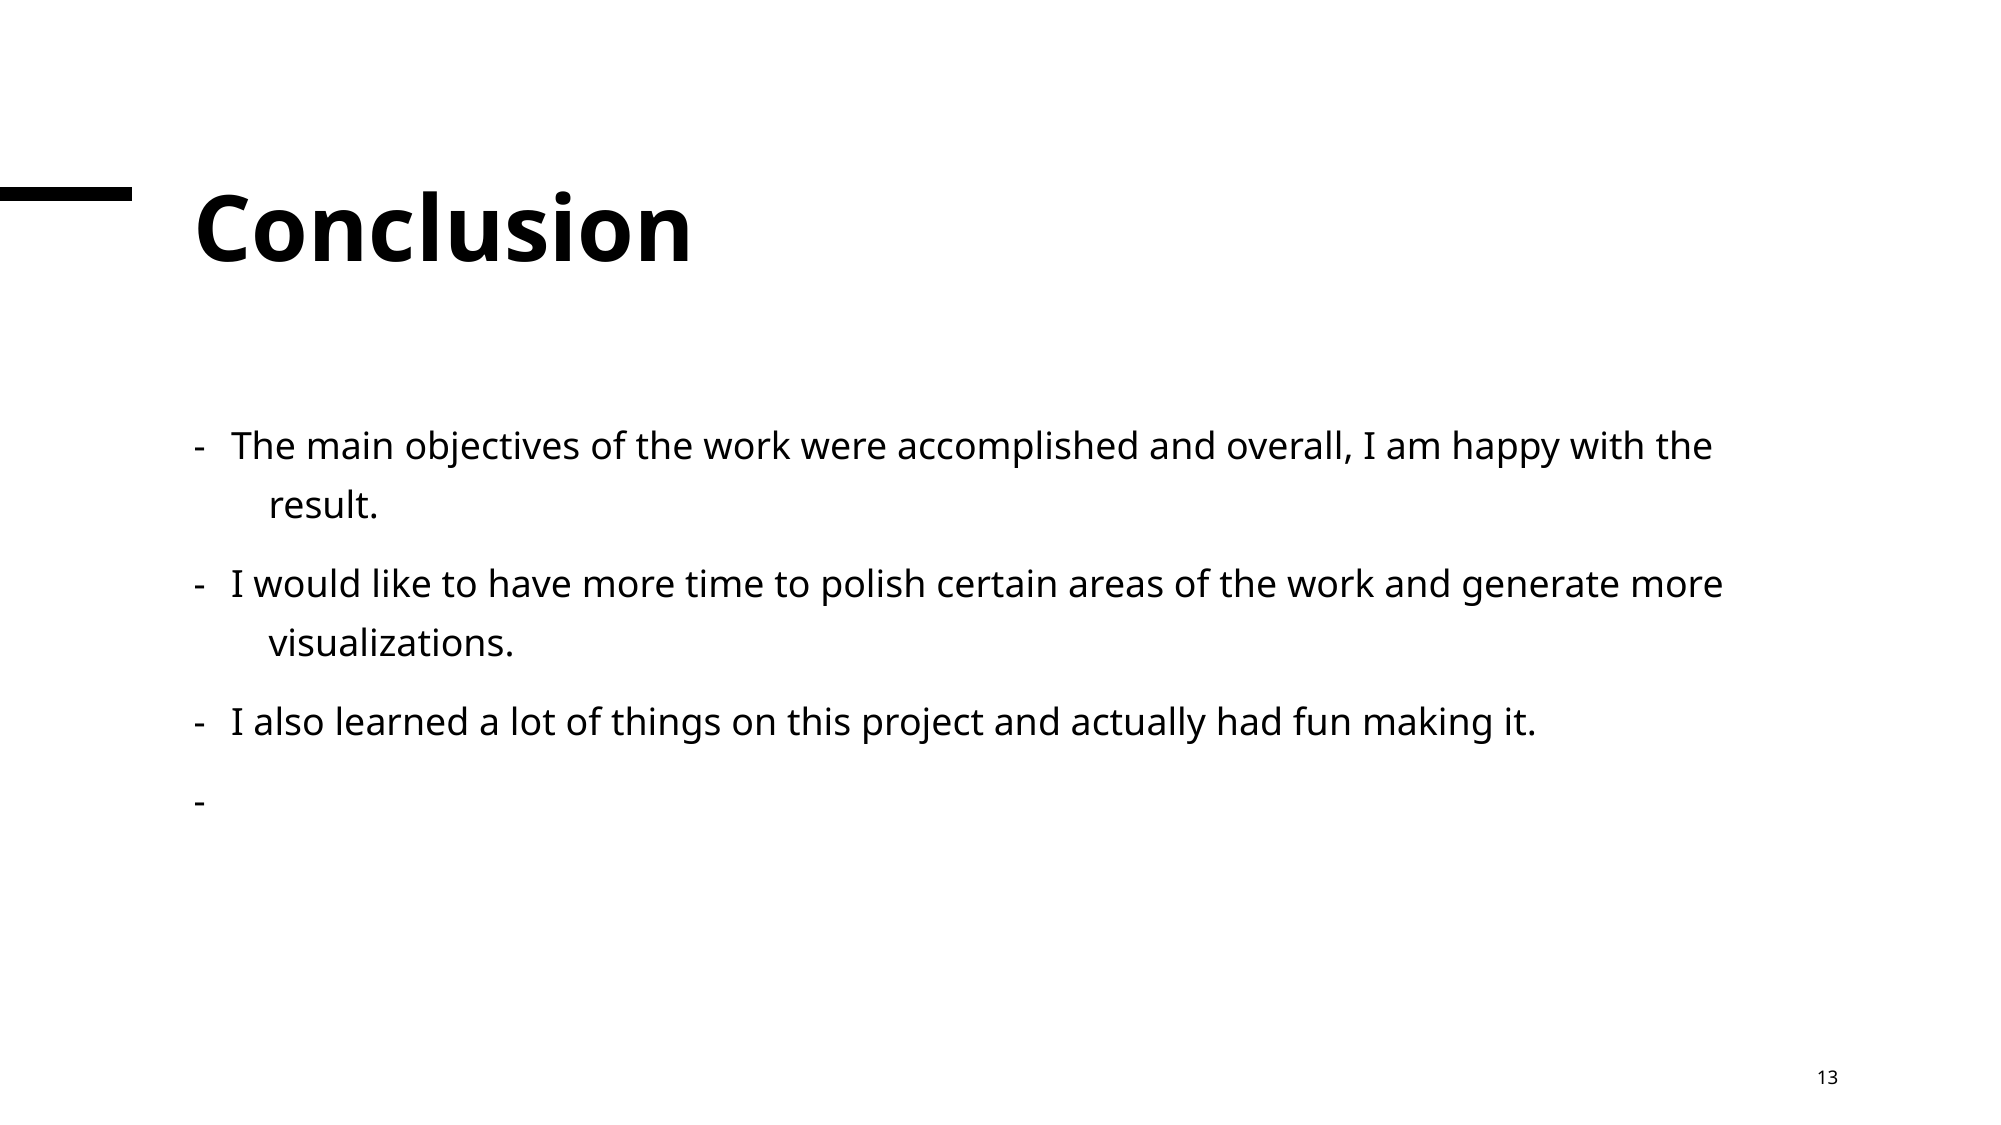

# Conclusion
The main objectives of the work were accomplished and overall, I am happy with the result.
I would like to have more time to polish certain areas of the work and generate more visualizations.
I also learned a lot of things on this project and actually had fun making it.